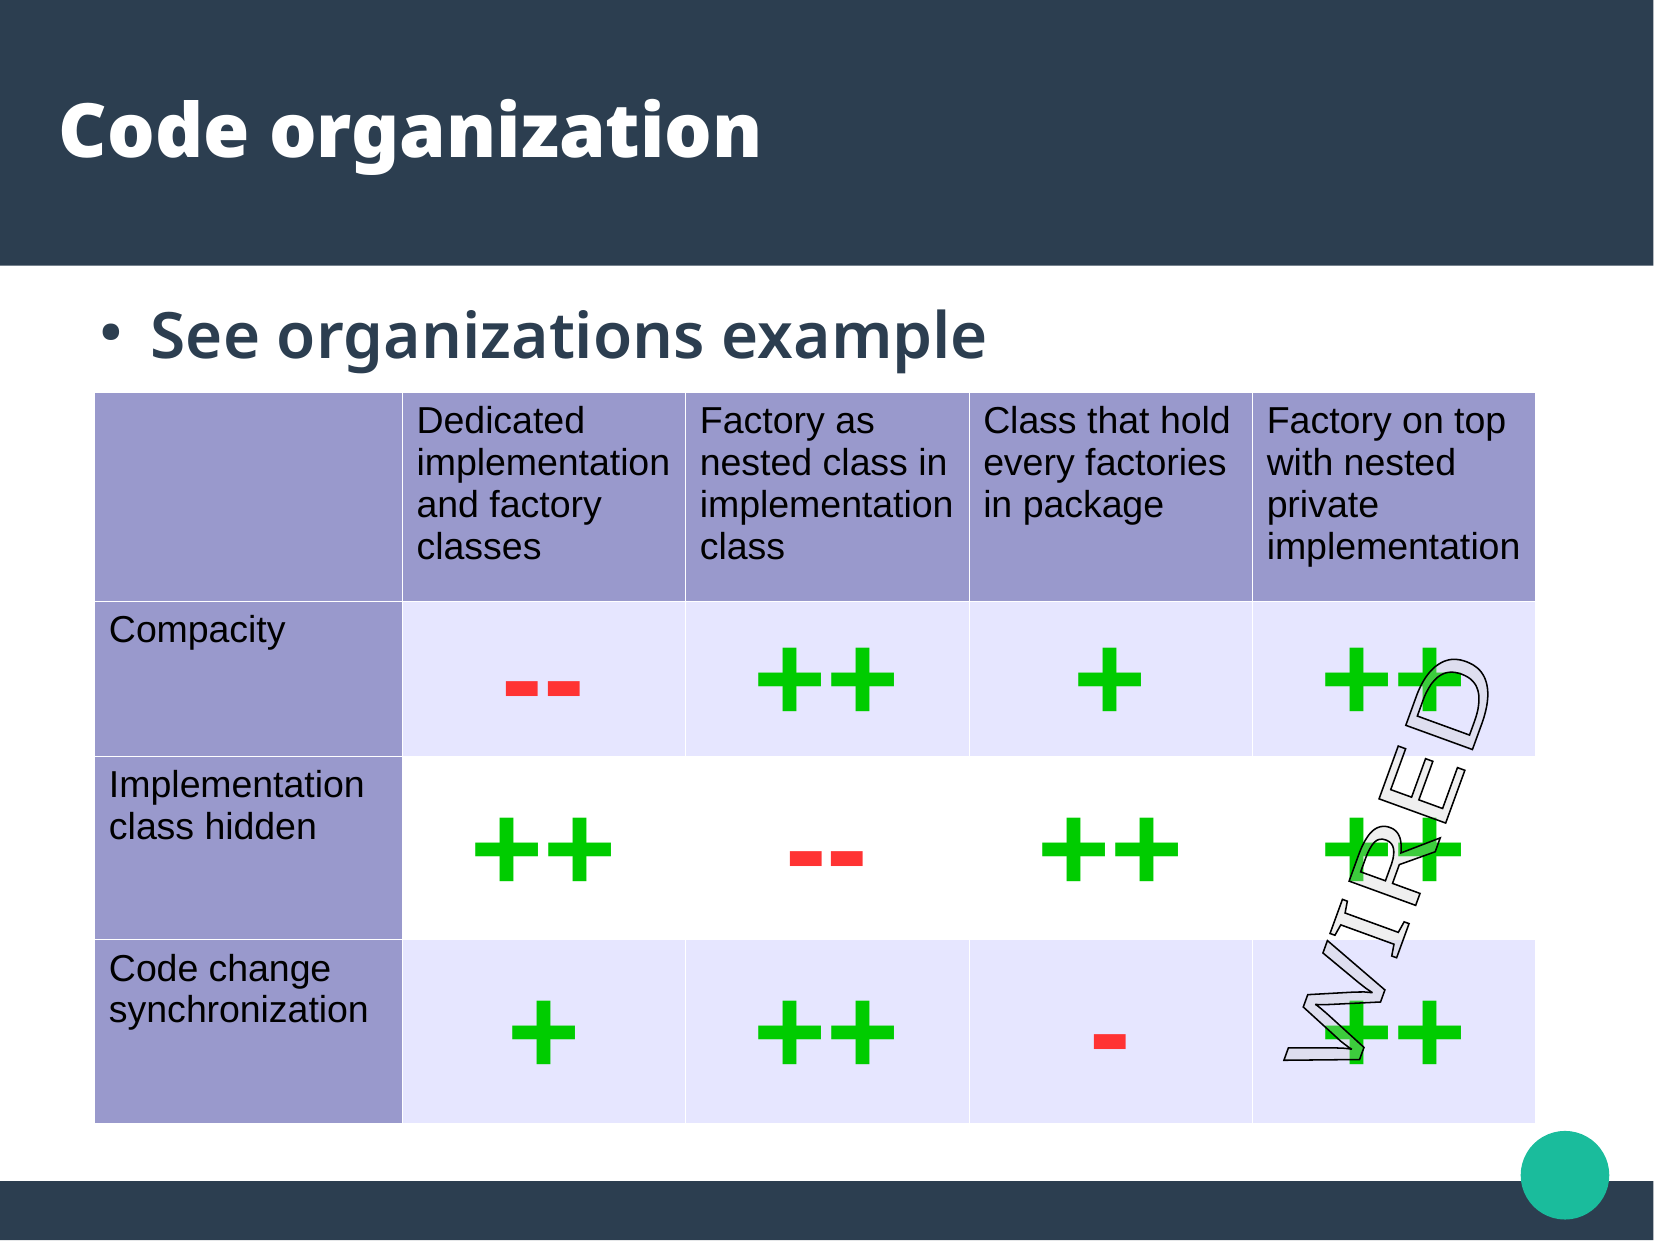

# Code organization
See organizations example
| | Dedicated implementation and factory classes | Factory as nested class in implementation class | Class that hold every factories in package | Factory on top with nested private implementation |
| --- | --- | --- | --- | --- |
| Compacity | -- | ++ | + | ++ |
| Implementation class hidden | ++ | -- | ++ | ++ |
| Code change synchronization | + | ++ | - | ++ |
WIRED